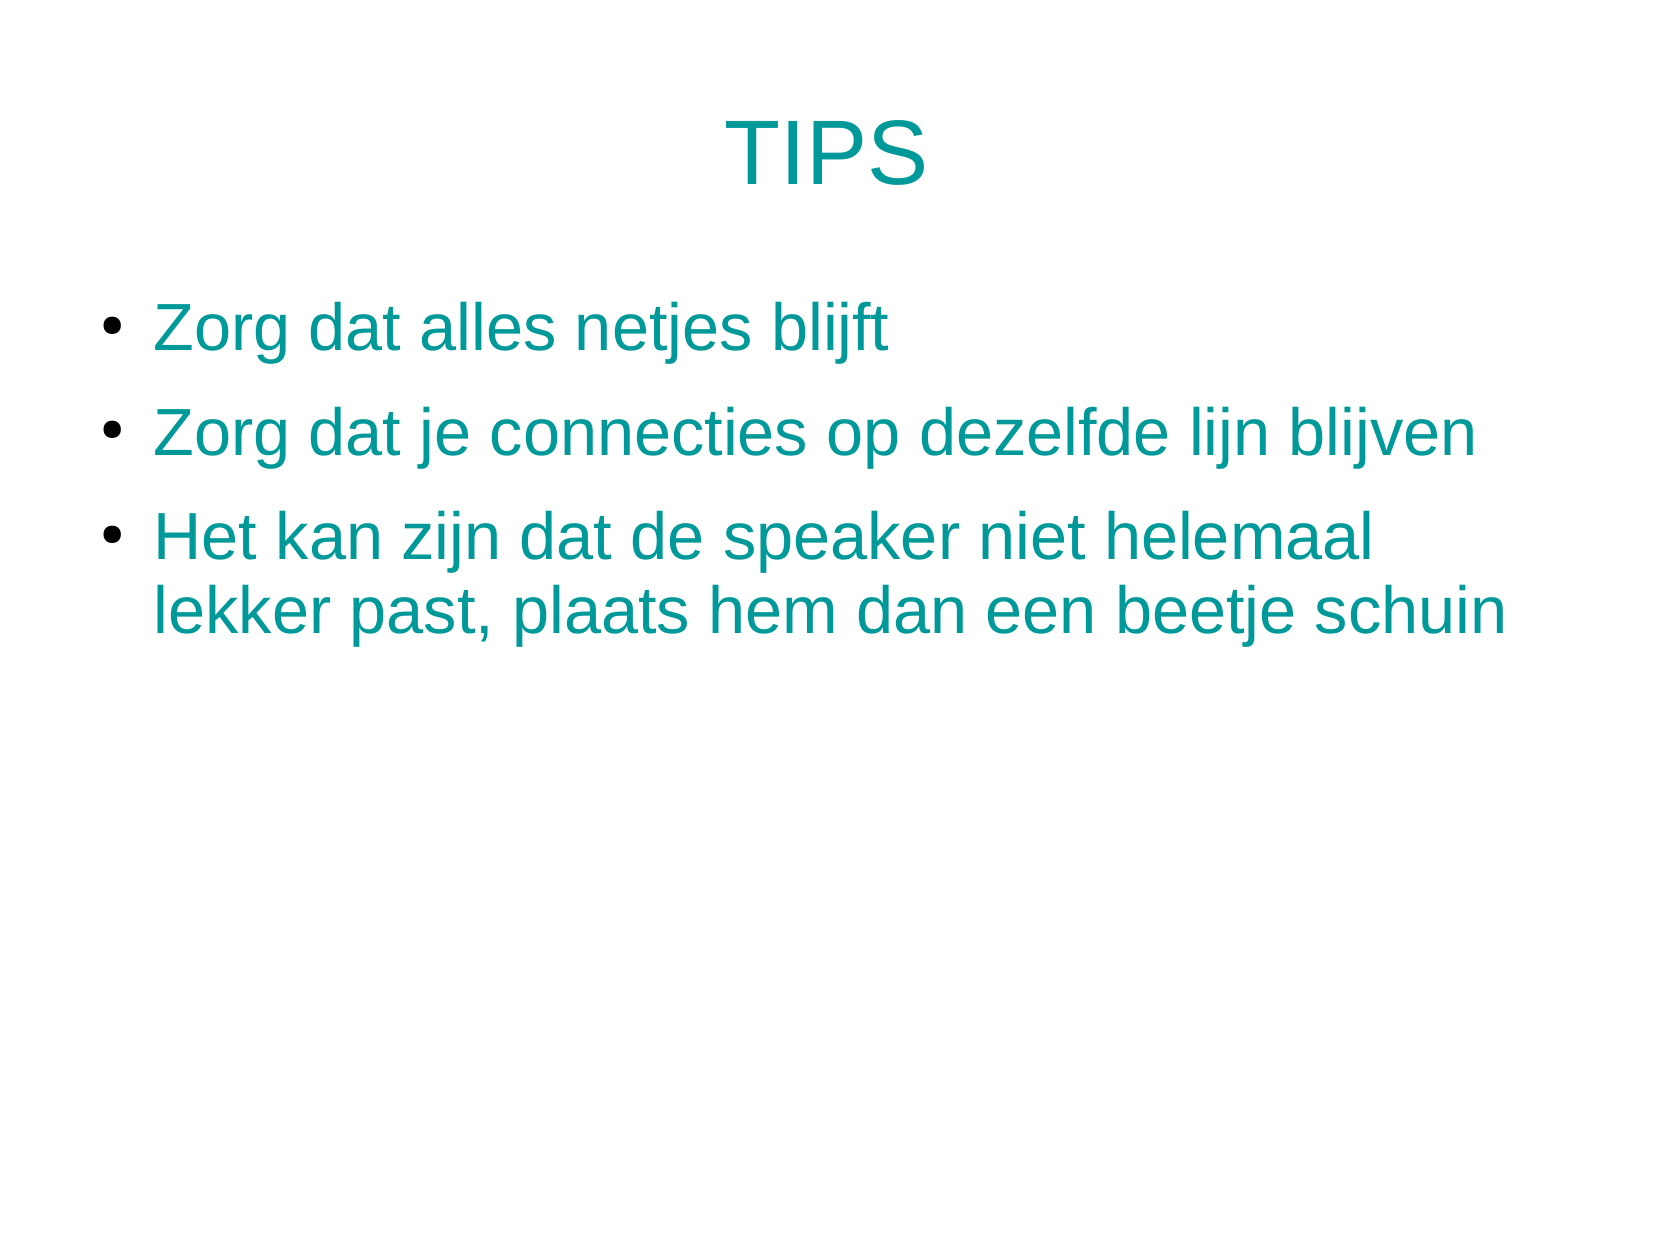

# TIPS
Zorg dat alles netjes blijft
Zorg dat je connecties op dezelfde lijn blijven
Het kan zijn dat de speaker niet helemaal lekker past, plaats hem dan een beetje schuin